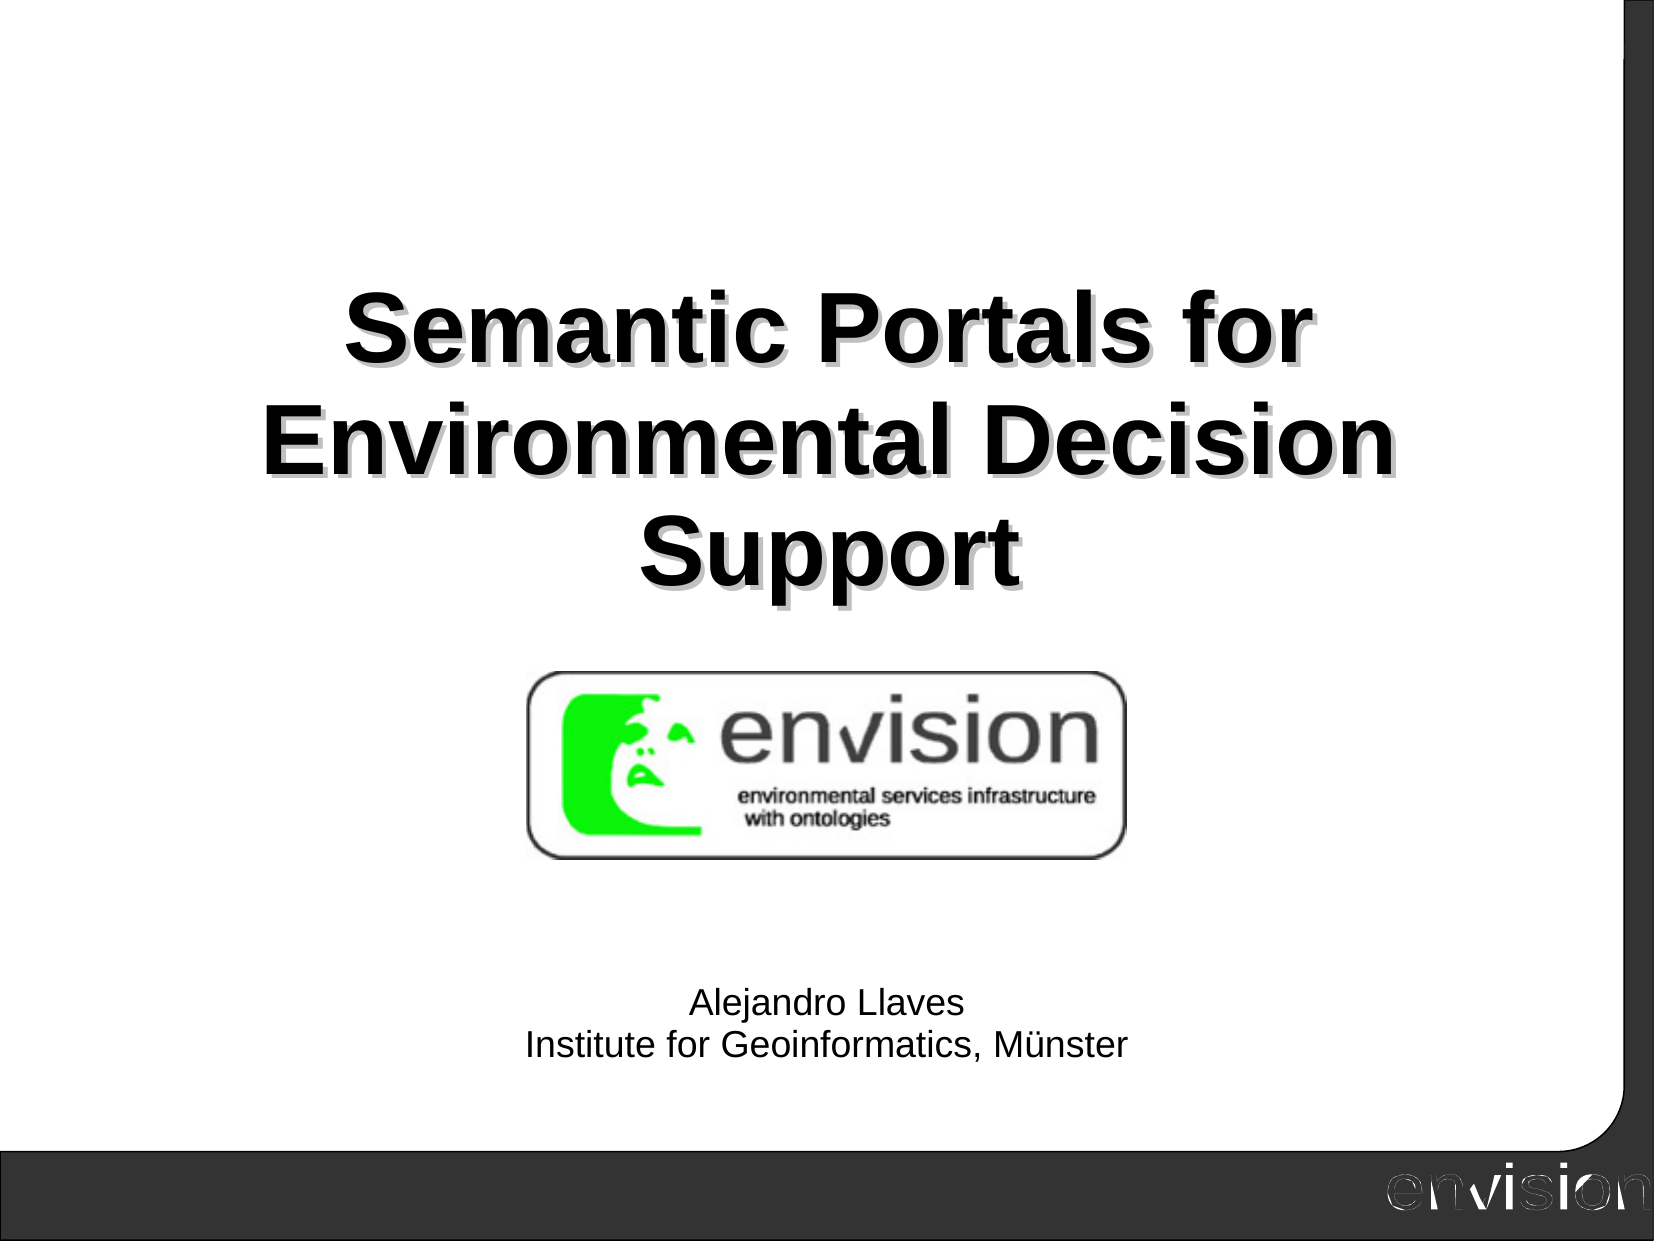

Semantic Portals for Environmental Decision Support
Alejandro Llaves
Institute for Geoinformatics, Münster